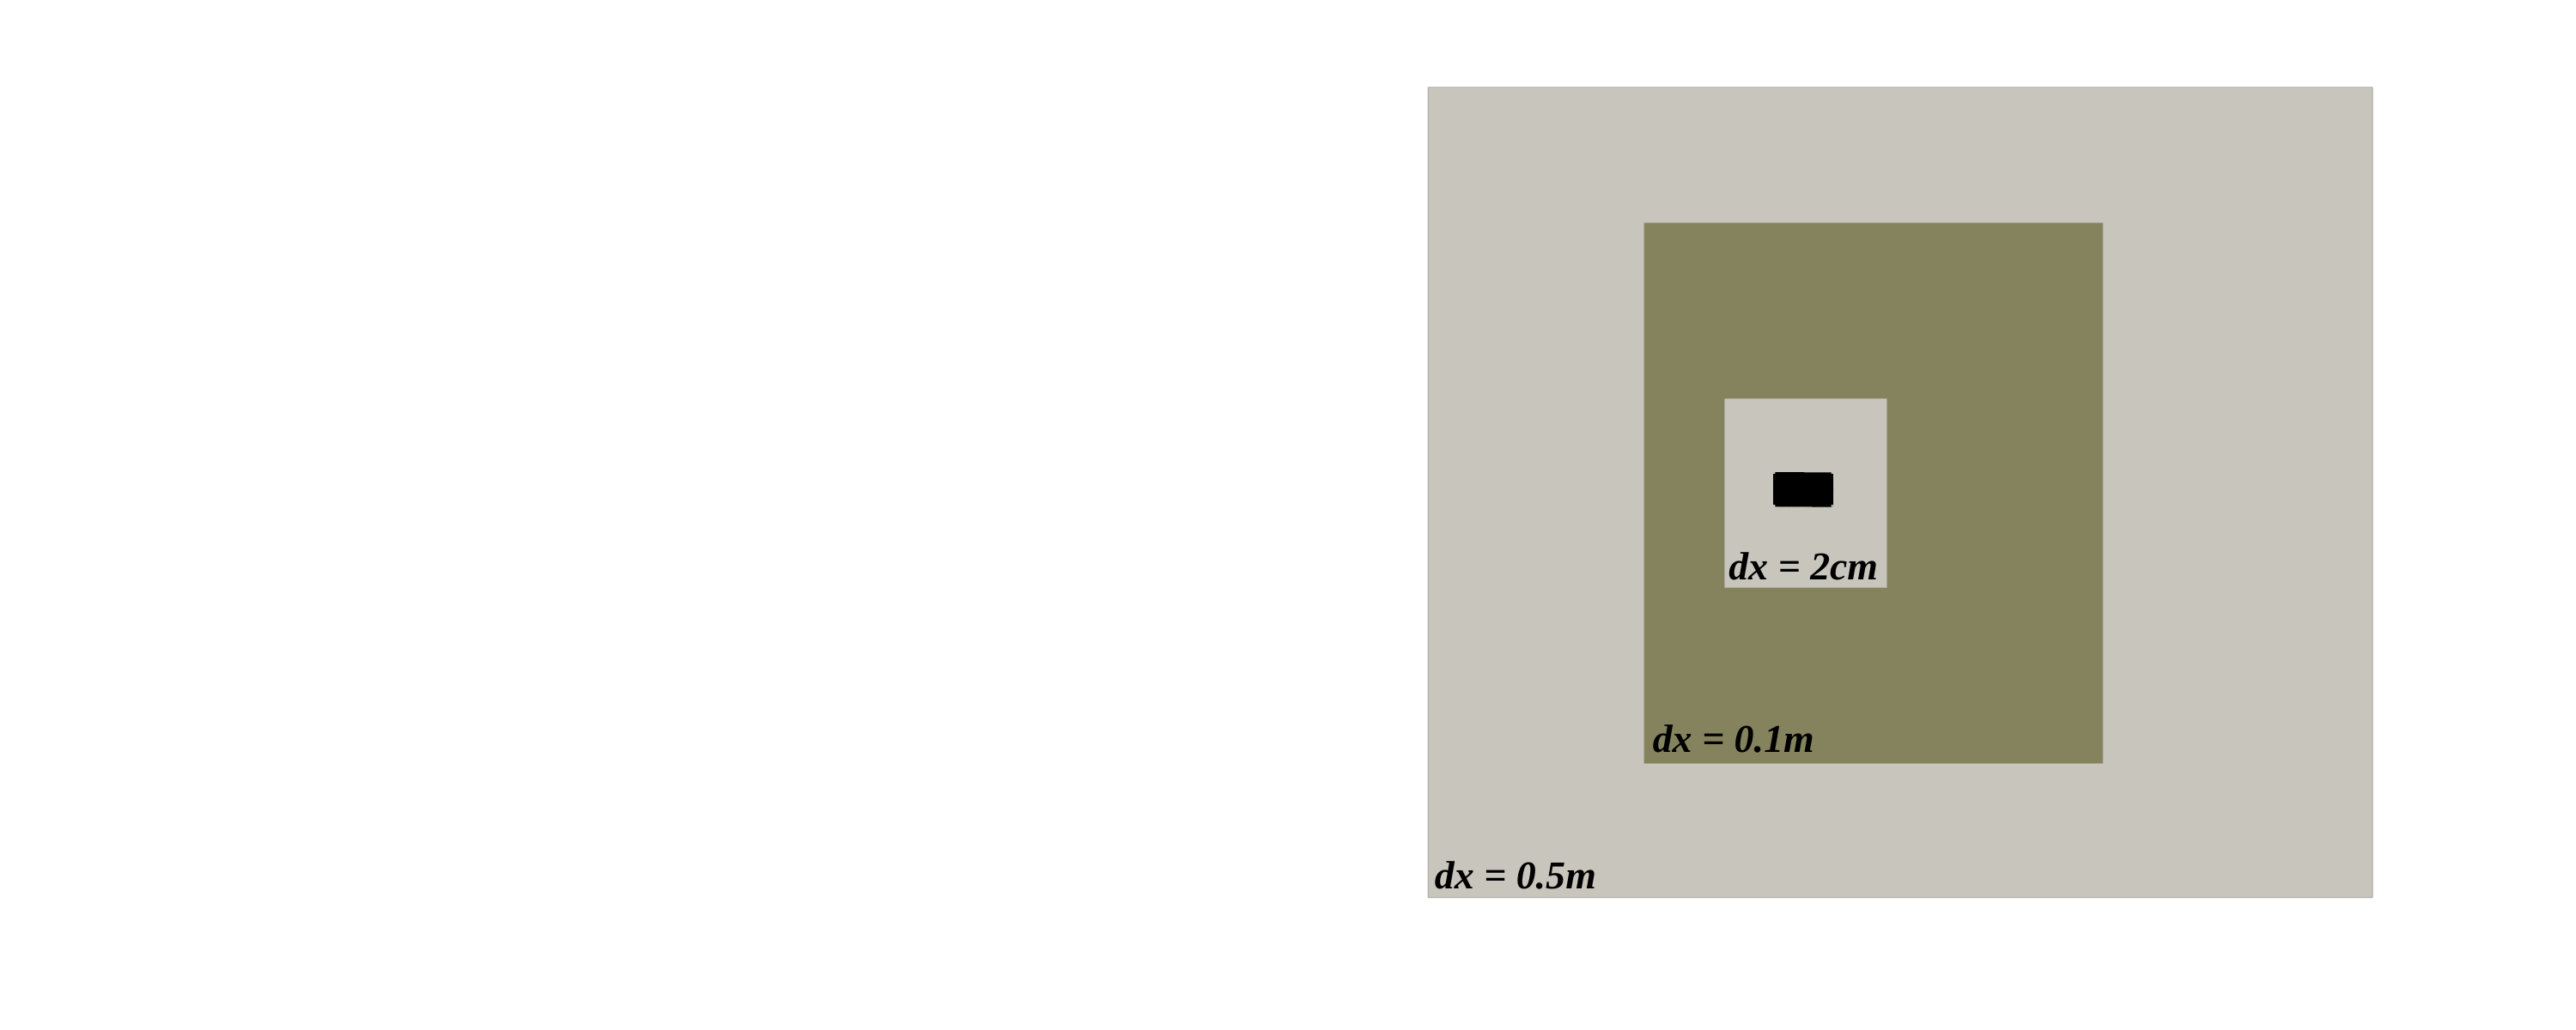

dx = 2cm
dx = 0.1m
dx = 0.5m